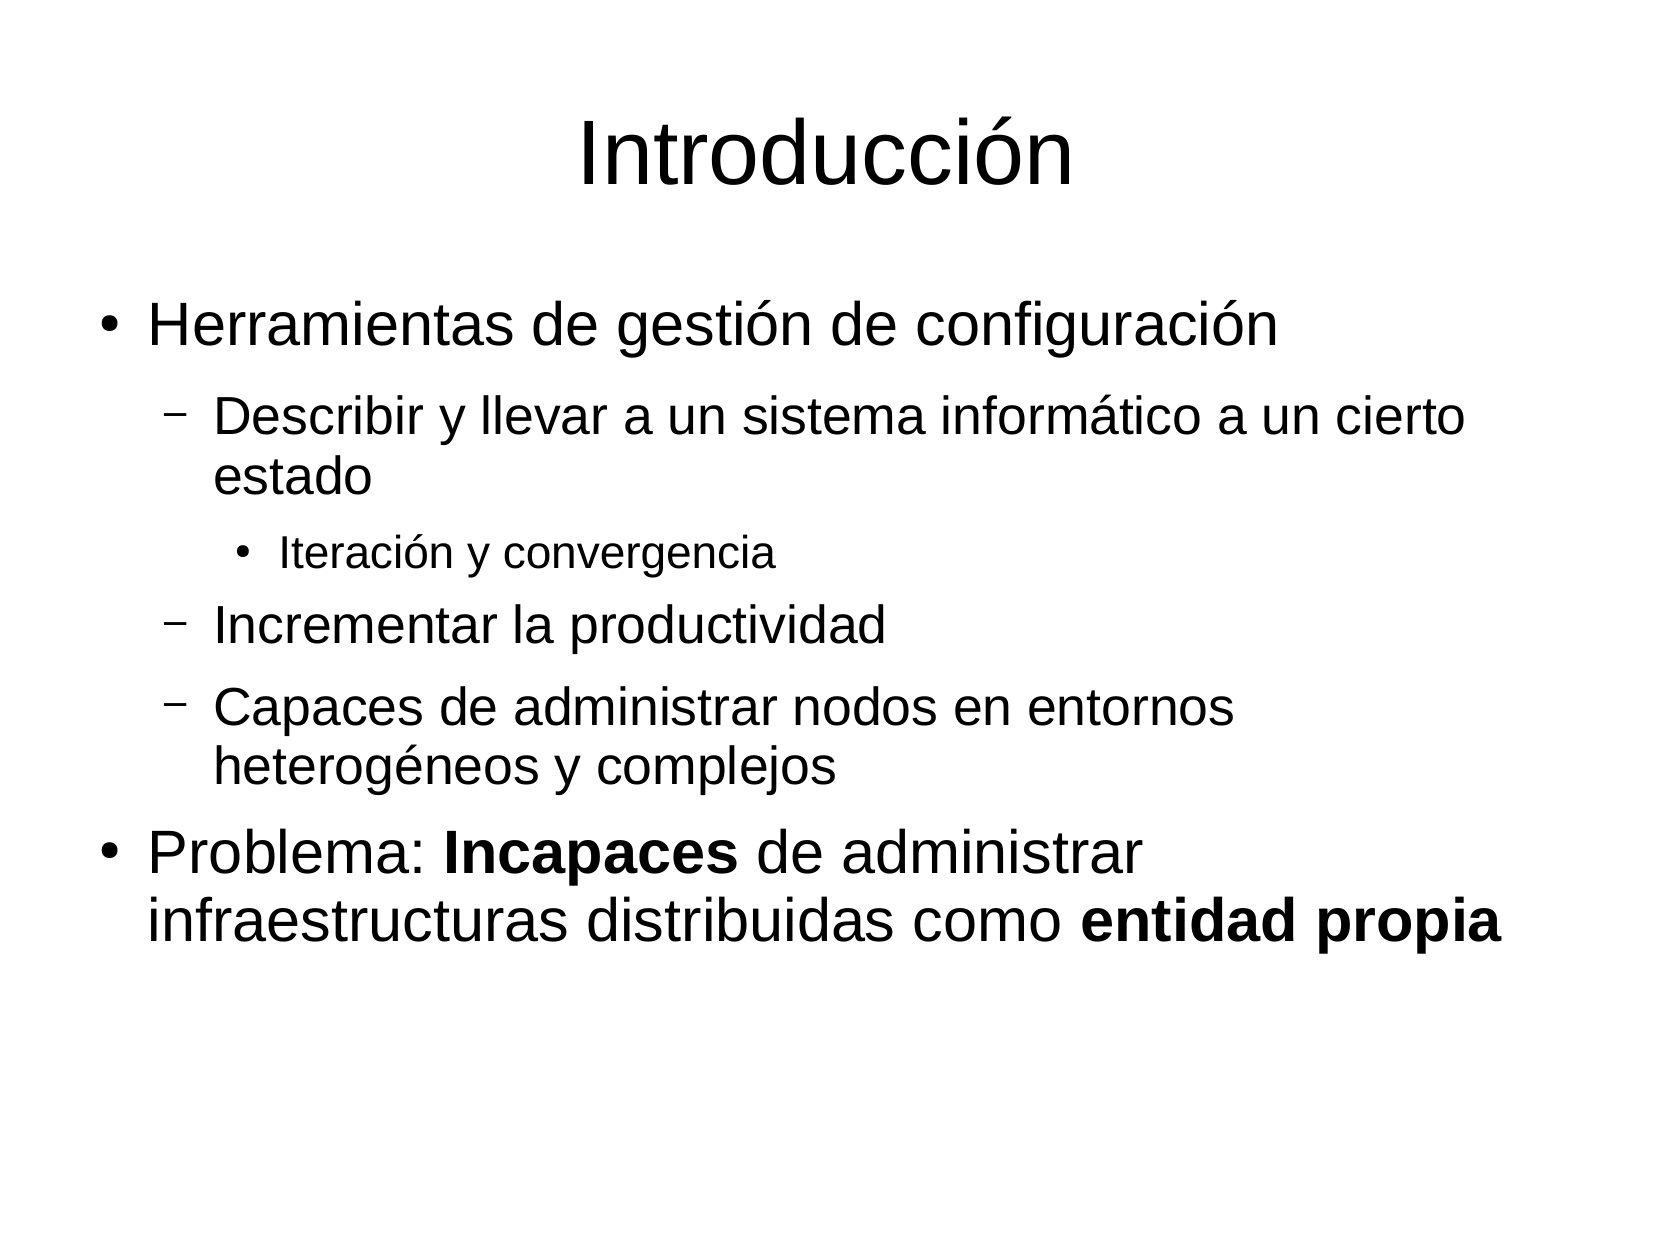

# Introducción
Herramientas de gestión de configuración
Describir y llevar a un sistema informático a un cierto estado
Iteración y convergencia
Incrementar la productividad
Capaces de administrar nodos en entornos heterogéneos y complejos
Problema: Incapaces de administrar infraestructuras distribuidas como entidad propia